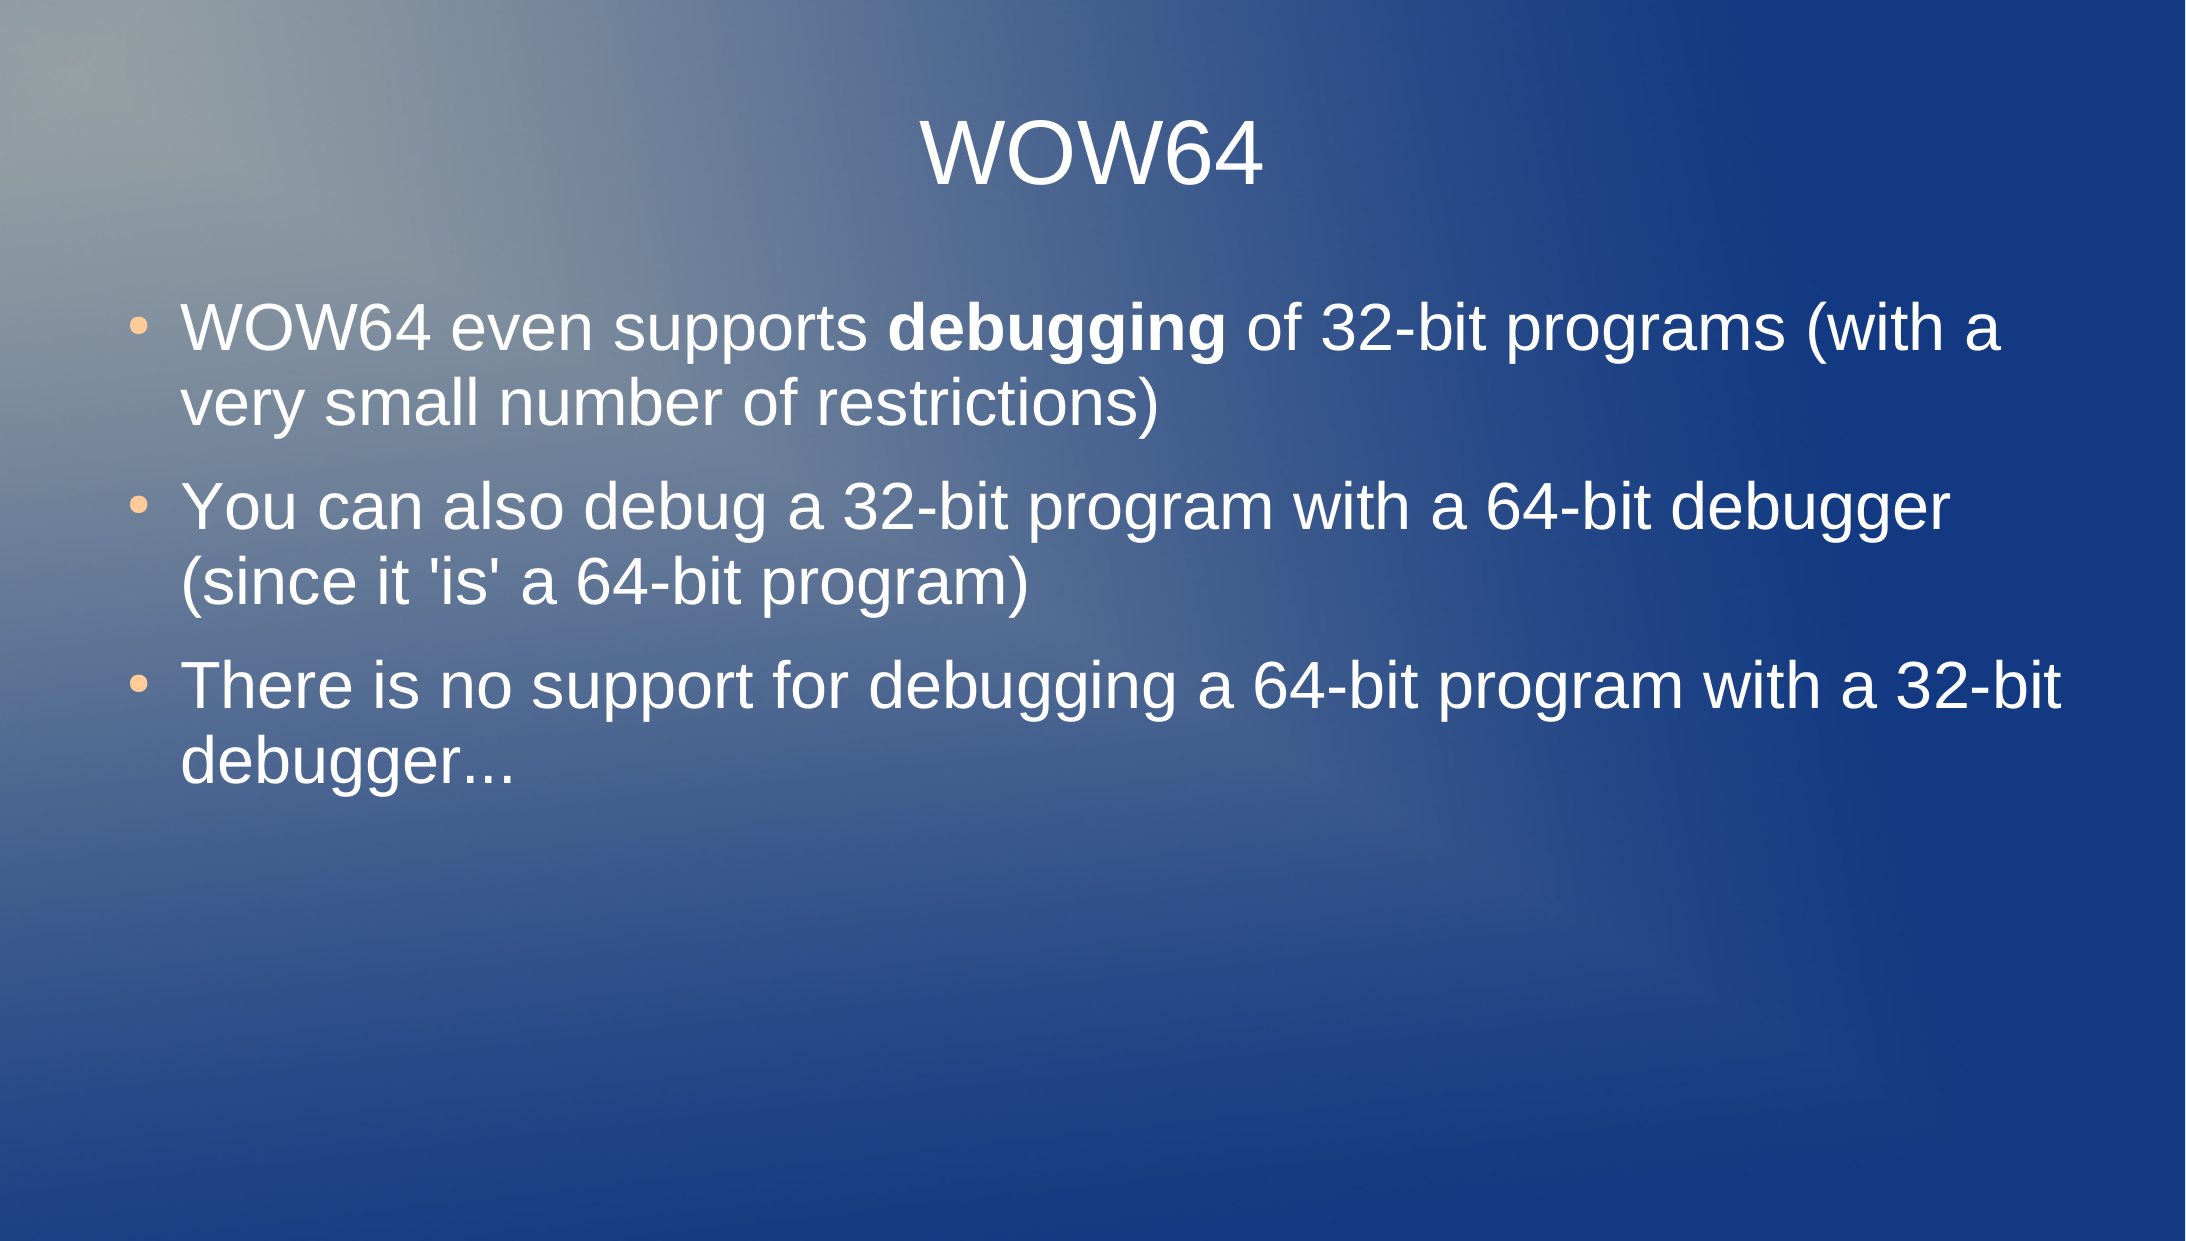

# WOW64
WOW64 even supports debugging of 32-bit programs (with a very small number of restrictions)
You can also debug a 32-bit program with a 64-bit debugger (since it 'is' a 64-bit program)
There is no support for debugging a 64-bit program with a 32-bit debugger...